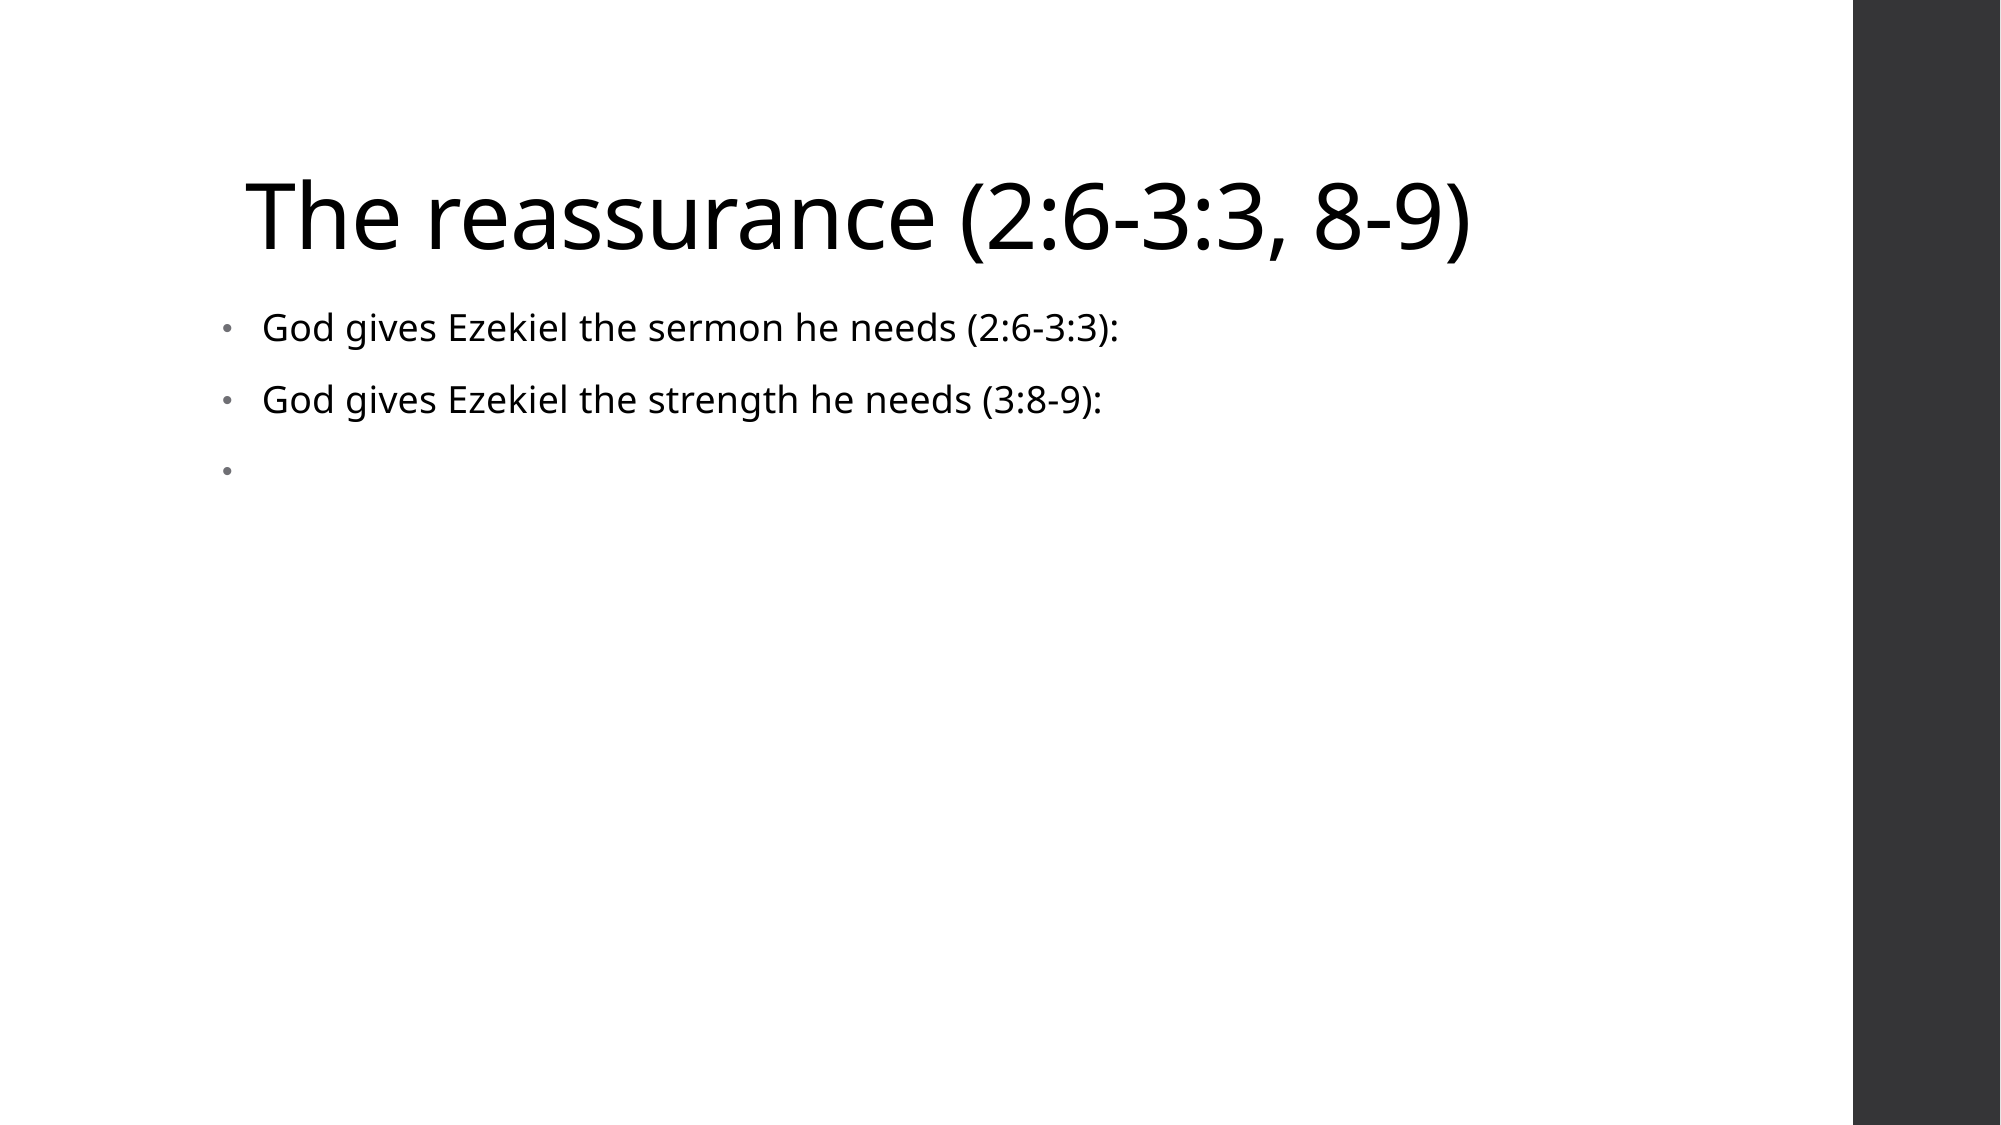

# The reassurance (2:6-3:3, 8-9)
 God gives Ezekiel the sermon he needs (2:6-3:3):
 God gives Ezekiel the strength he needs (3:8-9):